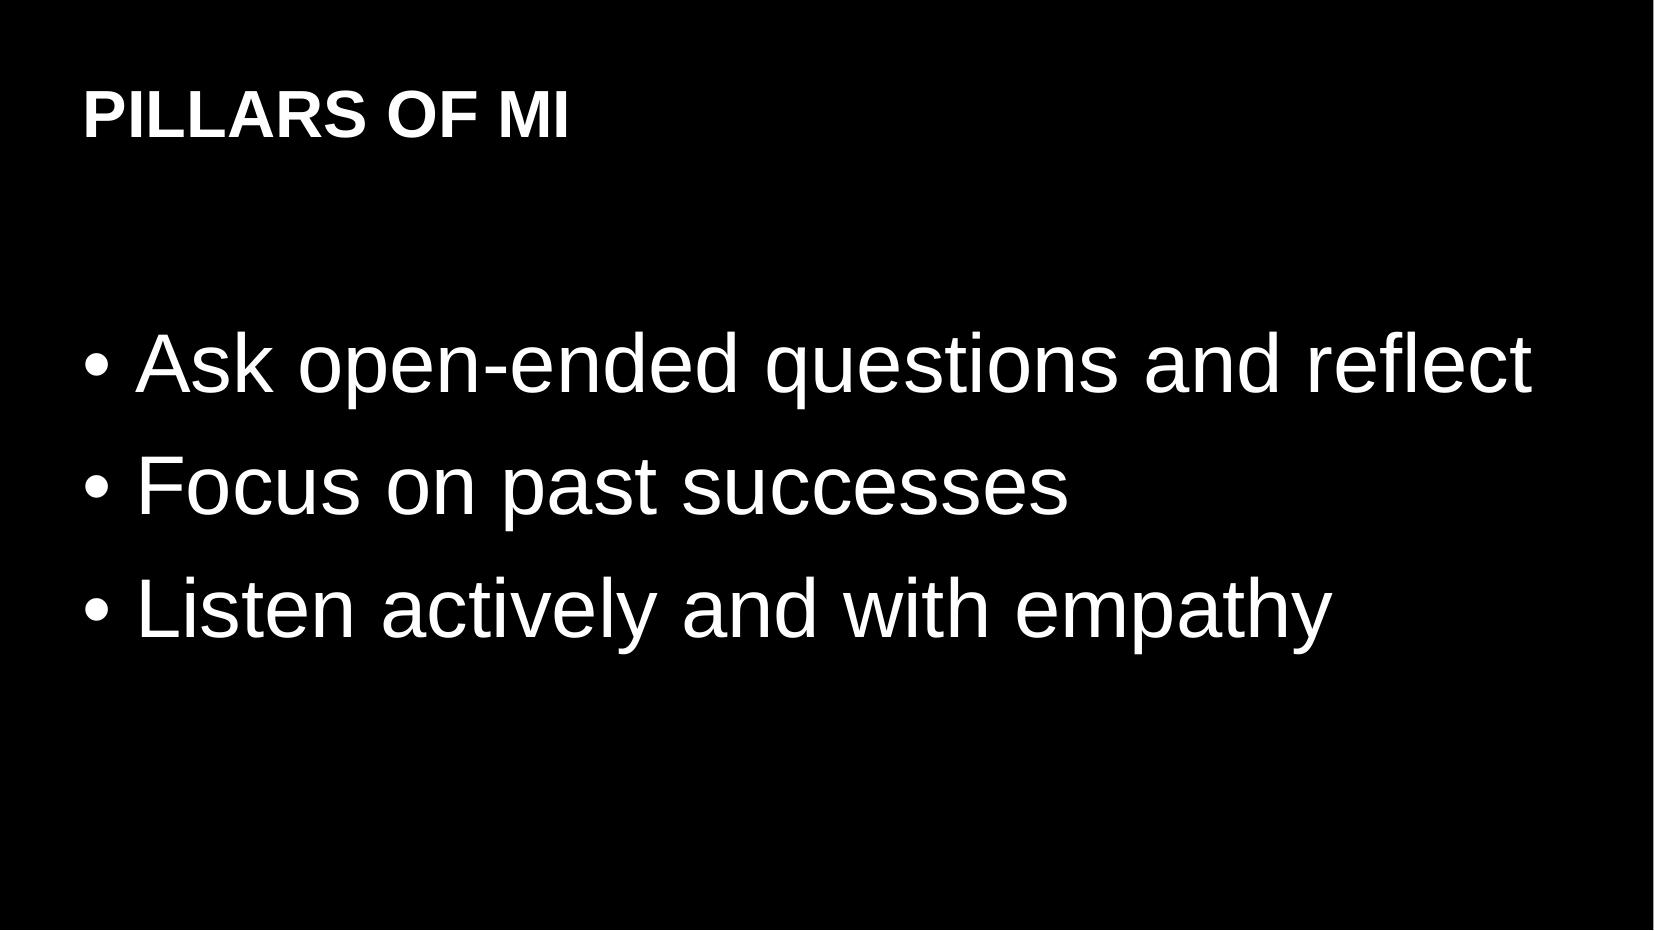

# PILLARS OF MI
• Ask open-ended questions and reflect
• Focus on past successes
• Listen actively and with empathy